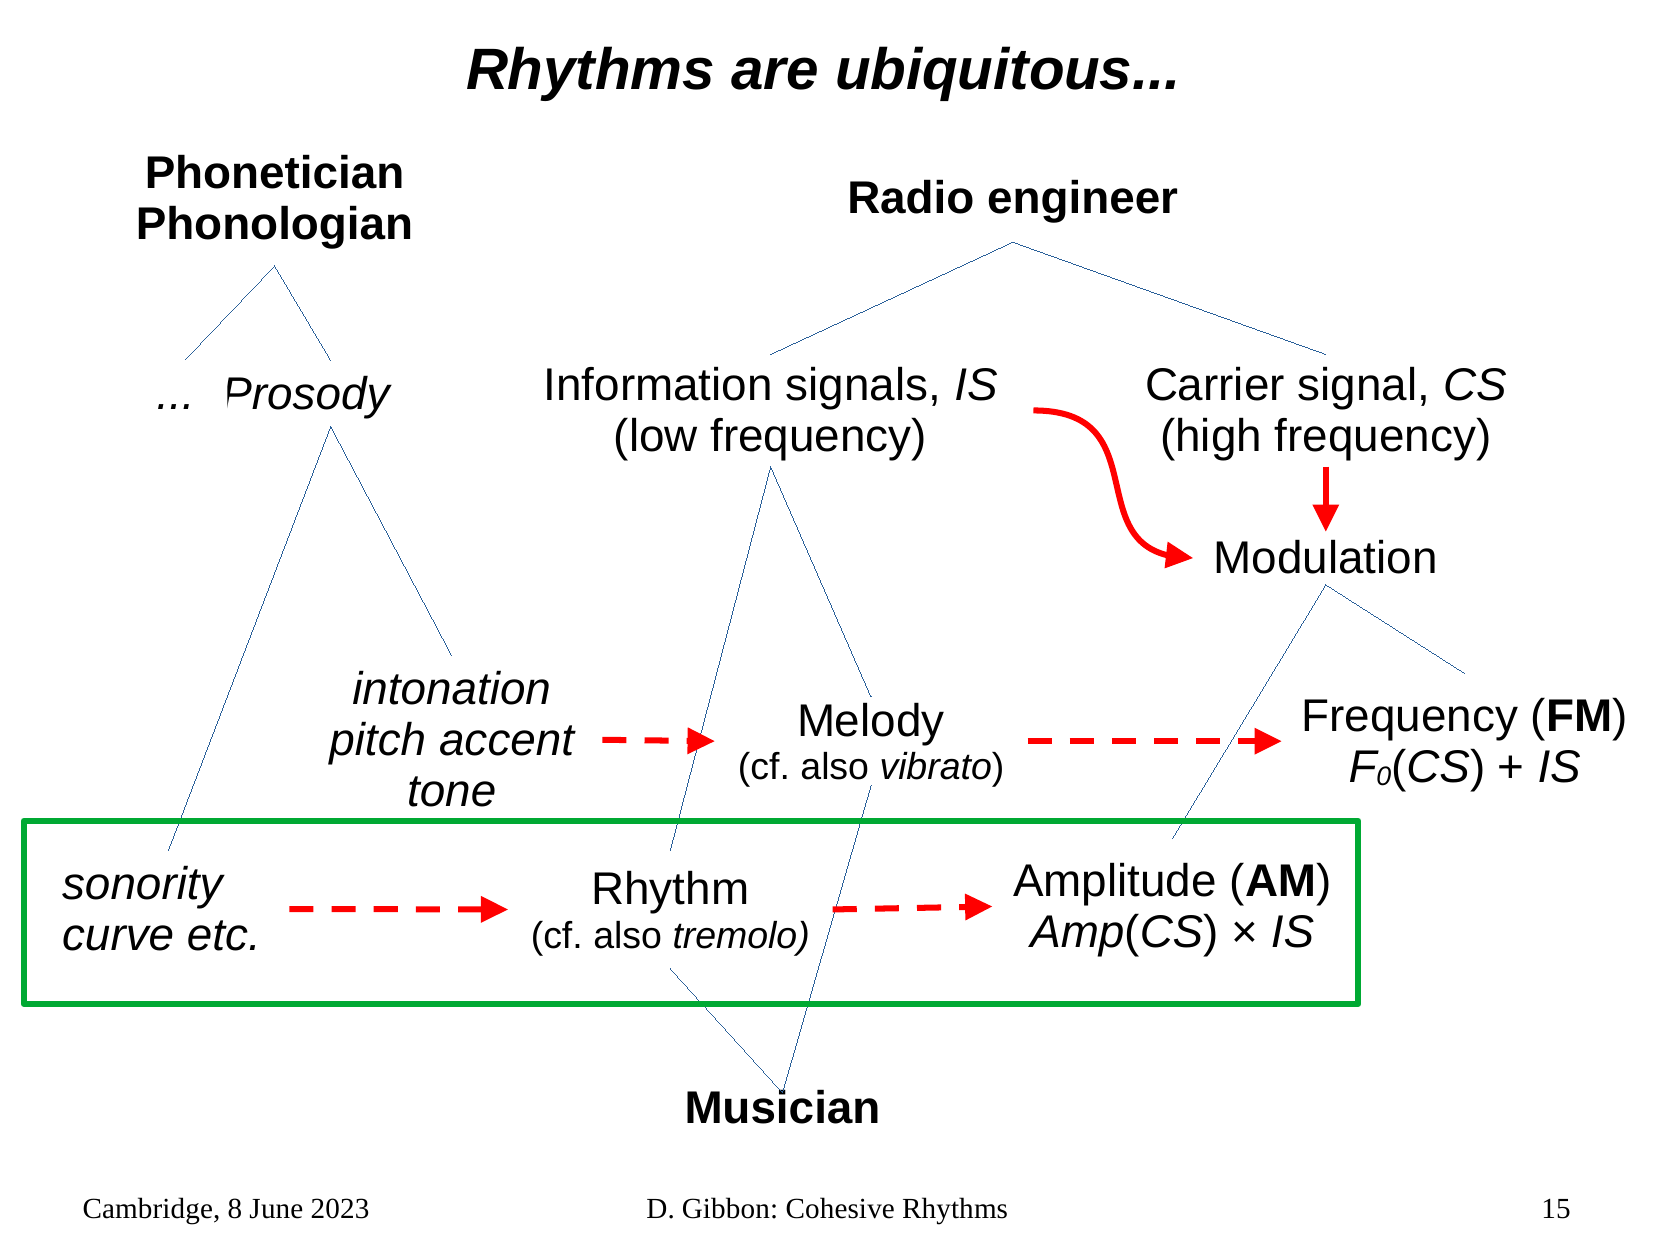

# Rhythms are ubiquitous...
Phonetician
Phonologian
Radio engineer
Information signals, IS (low frequency)
Carrier signal, CS
(high frequency)
...
Prosody
Modulation
intonation
pitch accent
tone
Frequency (FM)
F0(CS) + IS
Melody
(cf. also vibrato)
Amplitude (AM)
Amp(CS) × IS
sonority curve etc.
Rhythm
(cf. also tremolo)
Musician
Cambridge, 8 June 2023
D. Gibbon: Cohesive Rhythms
15